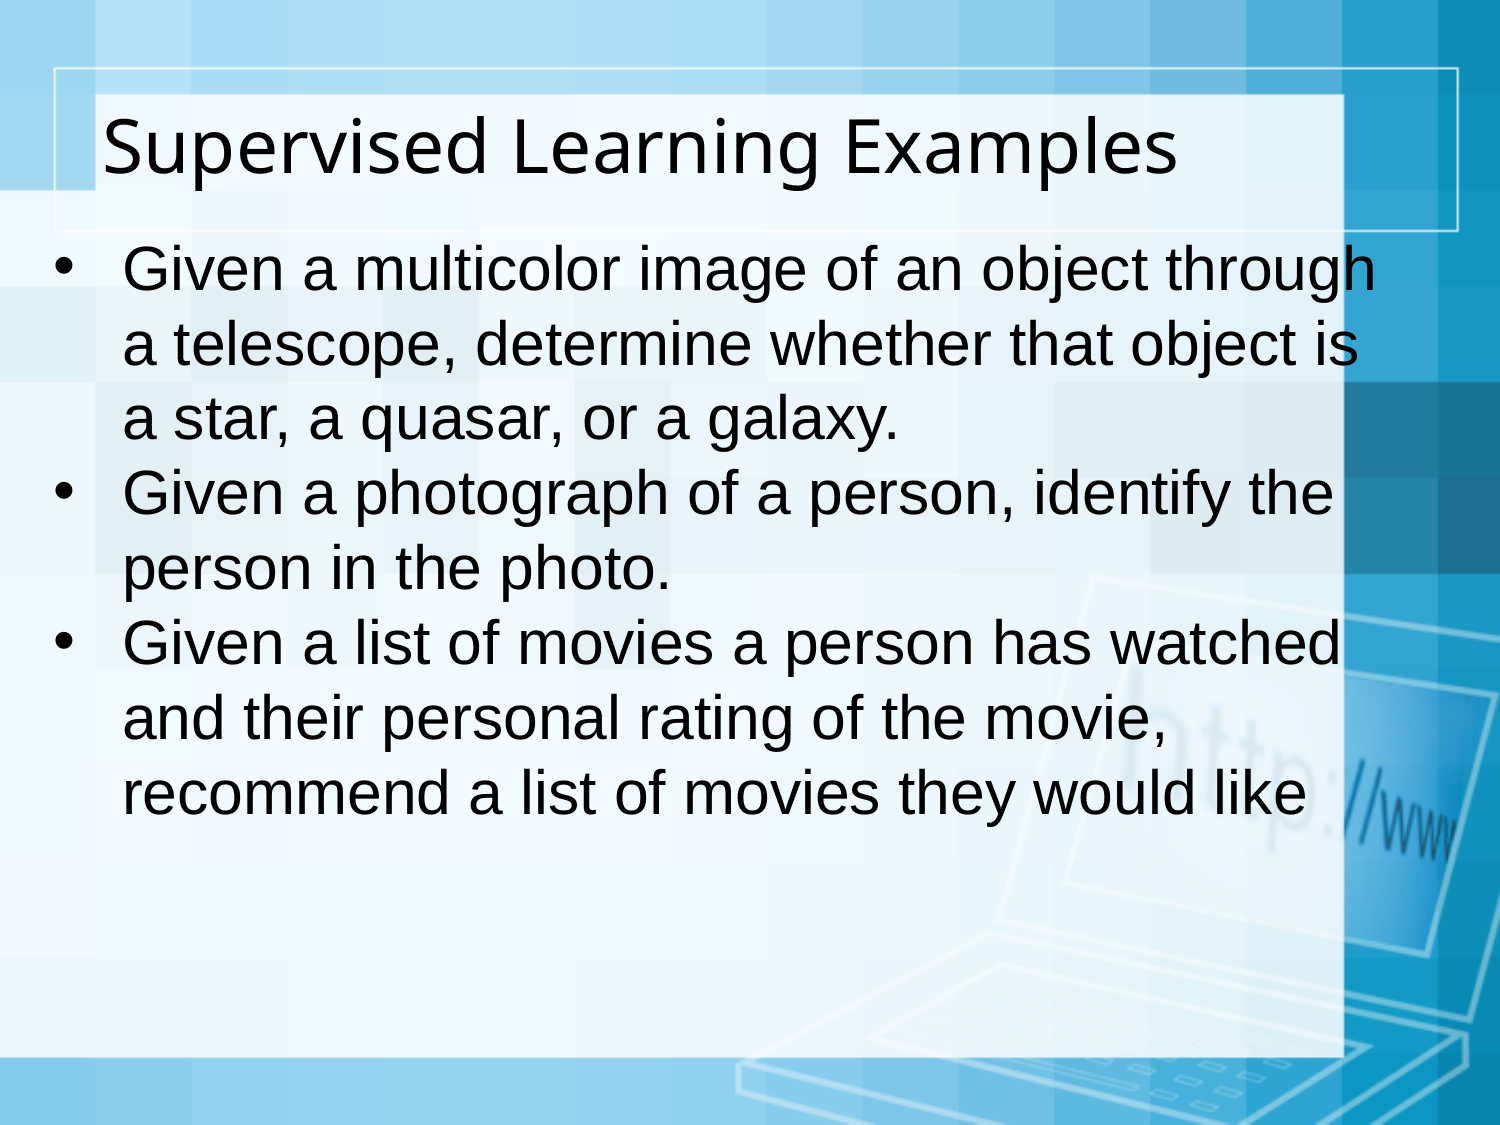

# Supervised Learning Examples
Given a multicolor image of an object through a telescope, determine whether that object is a star, a quasar, or a galaxy.
Given a photograph of a person, identify the person in the photo.
Given a list of movies a person has watched and their personal rating of the movie, recommend a list of movies they would like